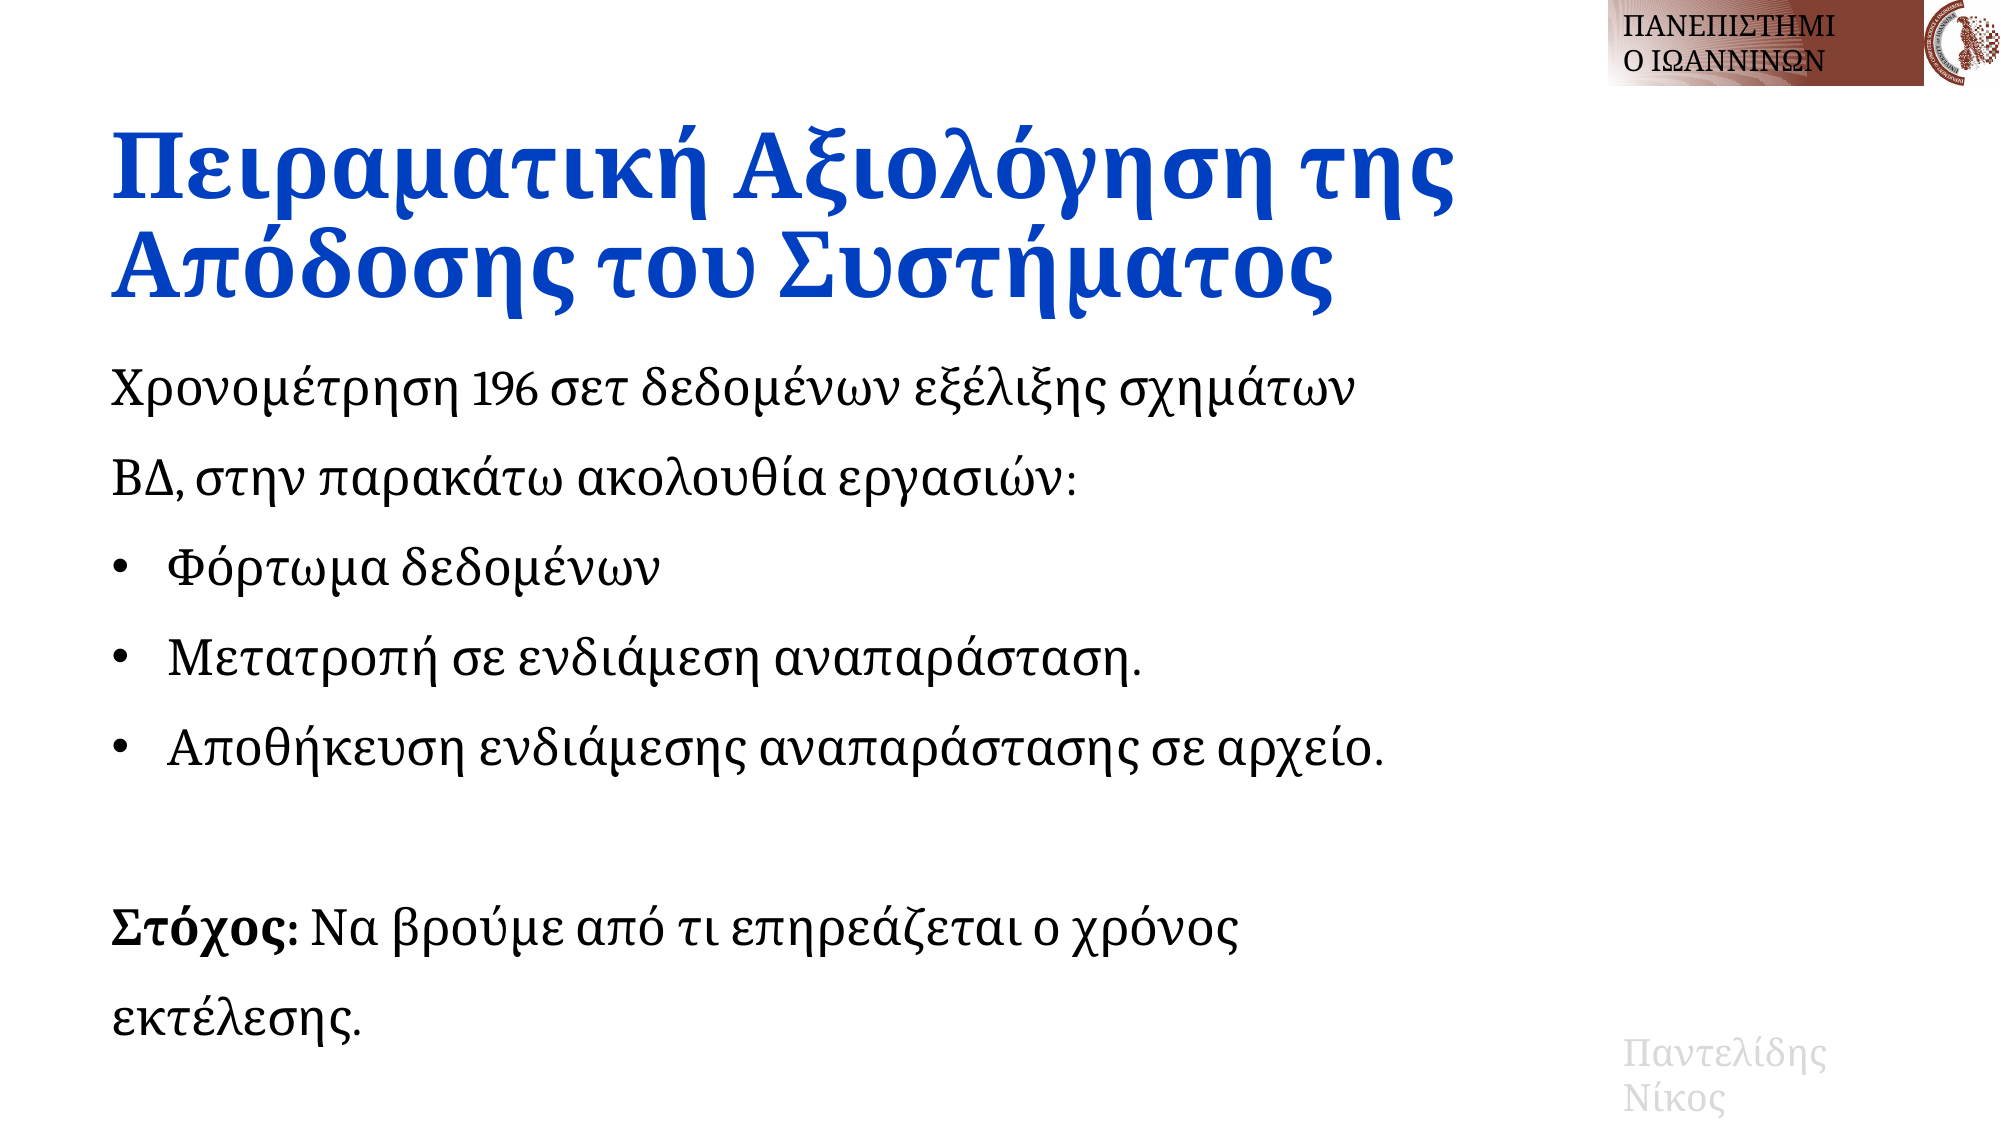

Πειραματική Αξιολόγηση της Απόδοσης του Συστήματος
Χρονομέτρηση 196 σετ δεδομένων εξέλιξης σχημάτων ΒΔ, στην παρακάτω ακολουθία εργασιών:
Φόρτωμα δεδομένων
Μετατροπή σε ενδιάμεση αναπαράσταση.
Αποθήκευση ενδιάμεσης αναπαράστασης σε αρχείο.
Στόχος: Να βρούμε από τι επηρεάζεται ο χρόνος εκτέλεσης.